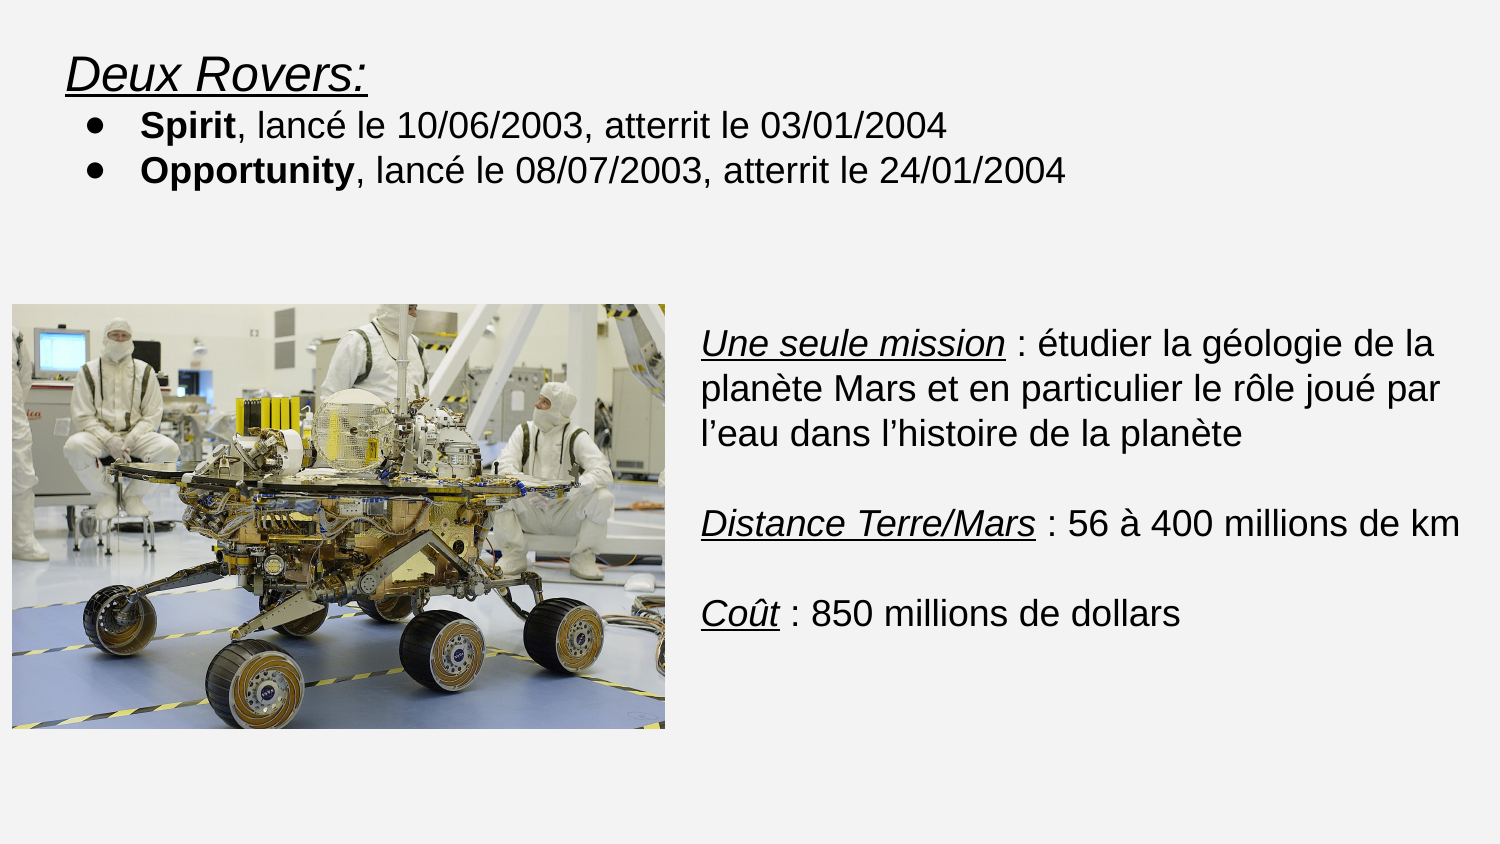

Deux Rovers:
Spirit, lancé le 10/06/2003, atterrit le 03/01/2004
Opportunity, lancé le 08/07/2003, atterrit le 24/01/2004
Une seule mission : étudier la géologie de la planète Mars et en particulier le rôle joué par l’eau dans l’histoire de la planète
Distance Terre/Mars : 56 à 400 millions de km
Coût : 850 millions de dollars